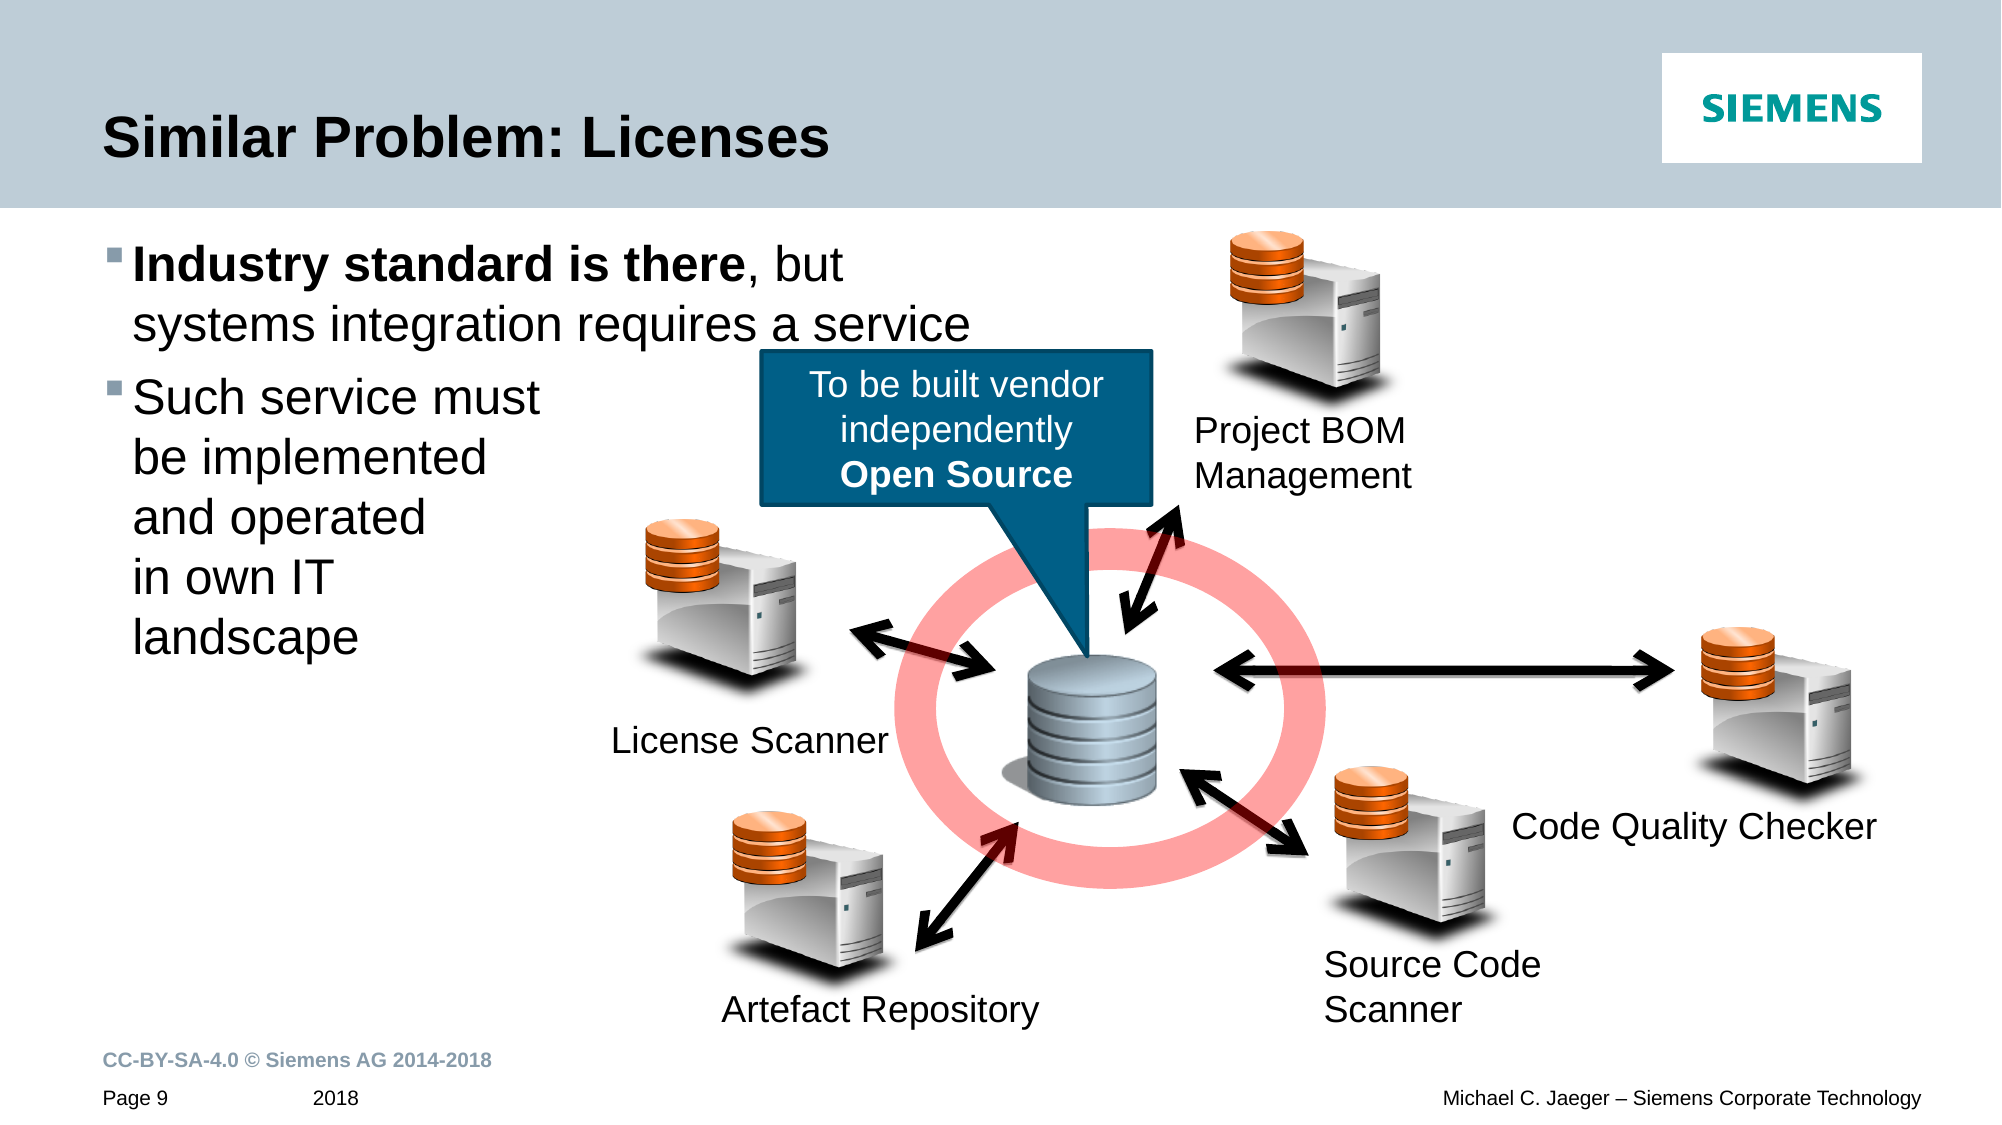

# Similar Problem: Licenses
Industry standard is there, but
systems integration requires a service
Such service must
be implemented
and operated
in own IT
landscape
To be built vendor independently
Open Source
Project BOM Management
License Scanner
Code Quality Checker
Source Code Scanner
Artefact Repository